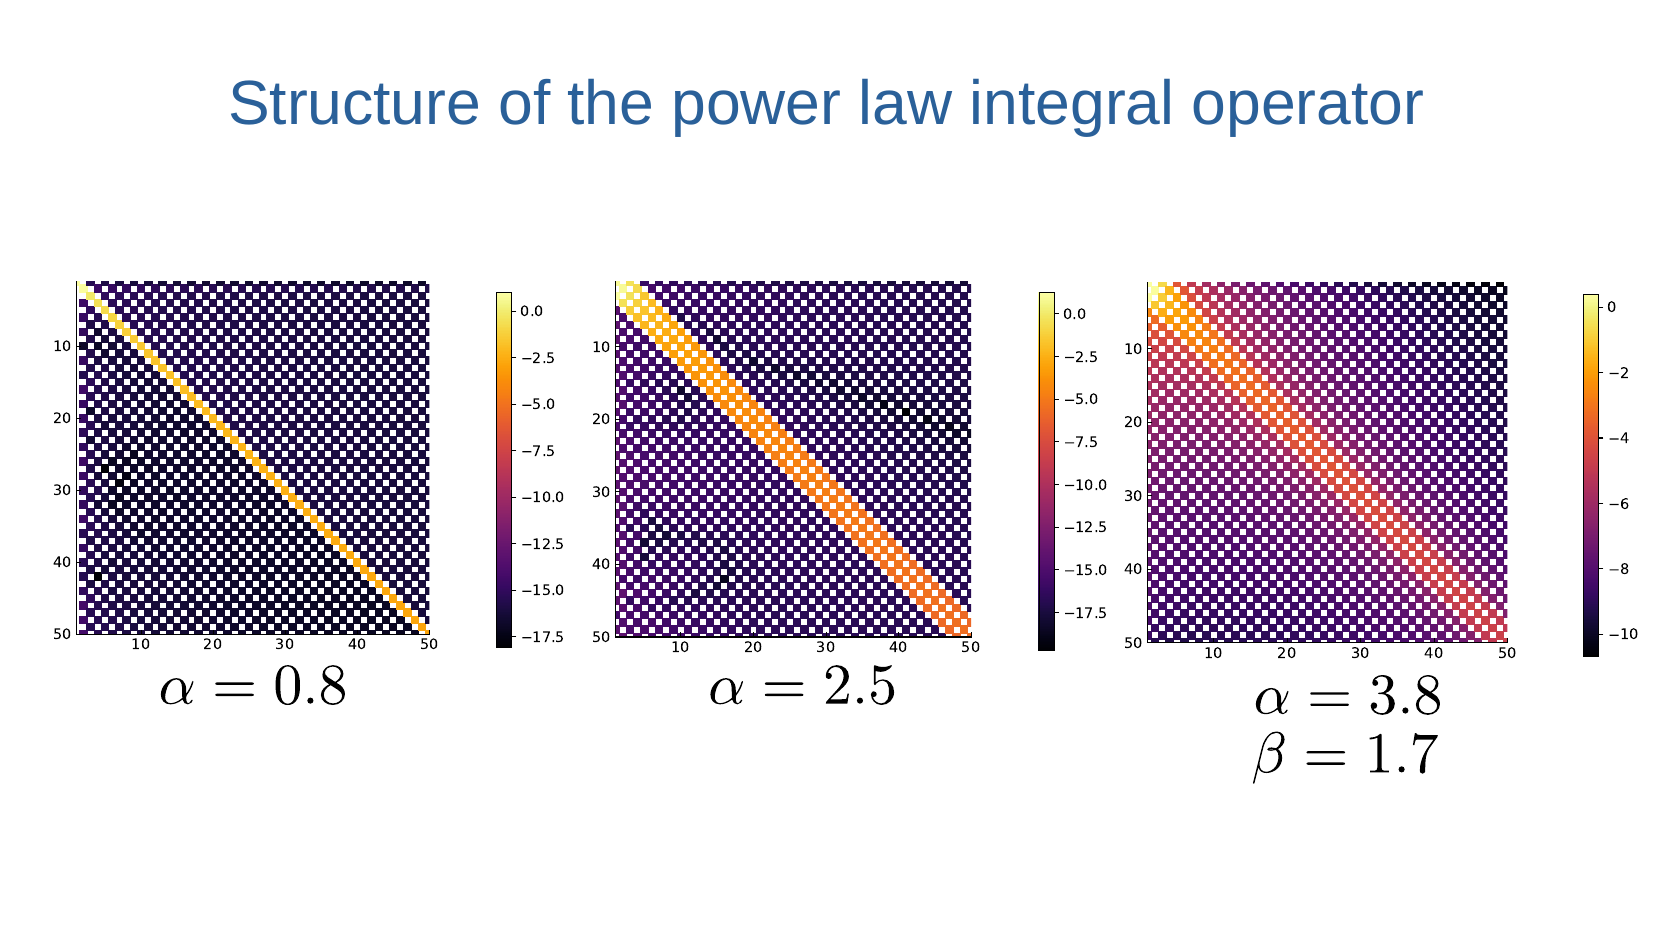

# Structure of the power law integral operator